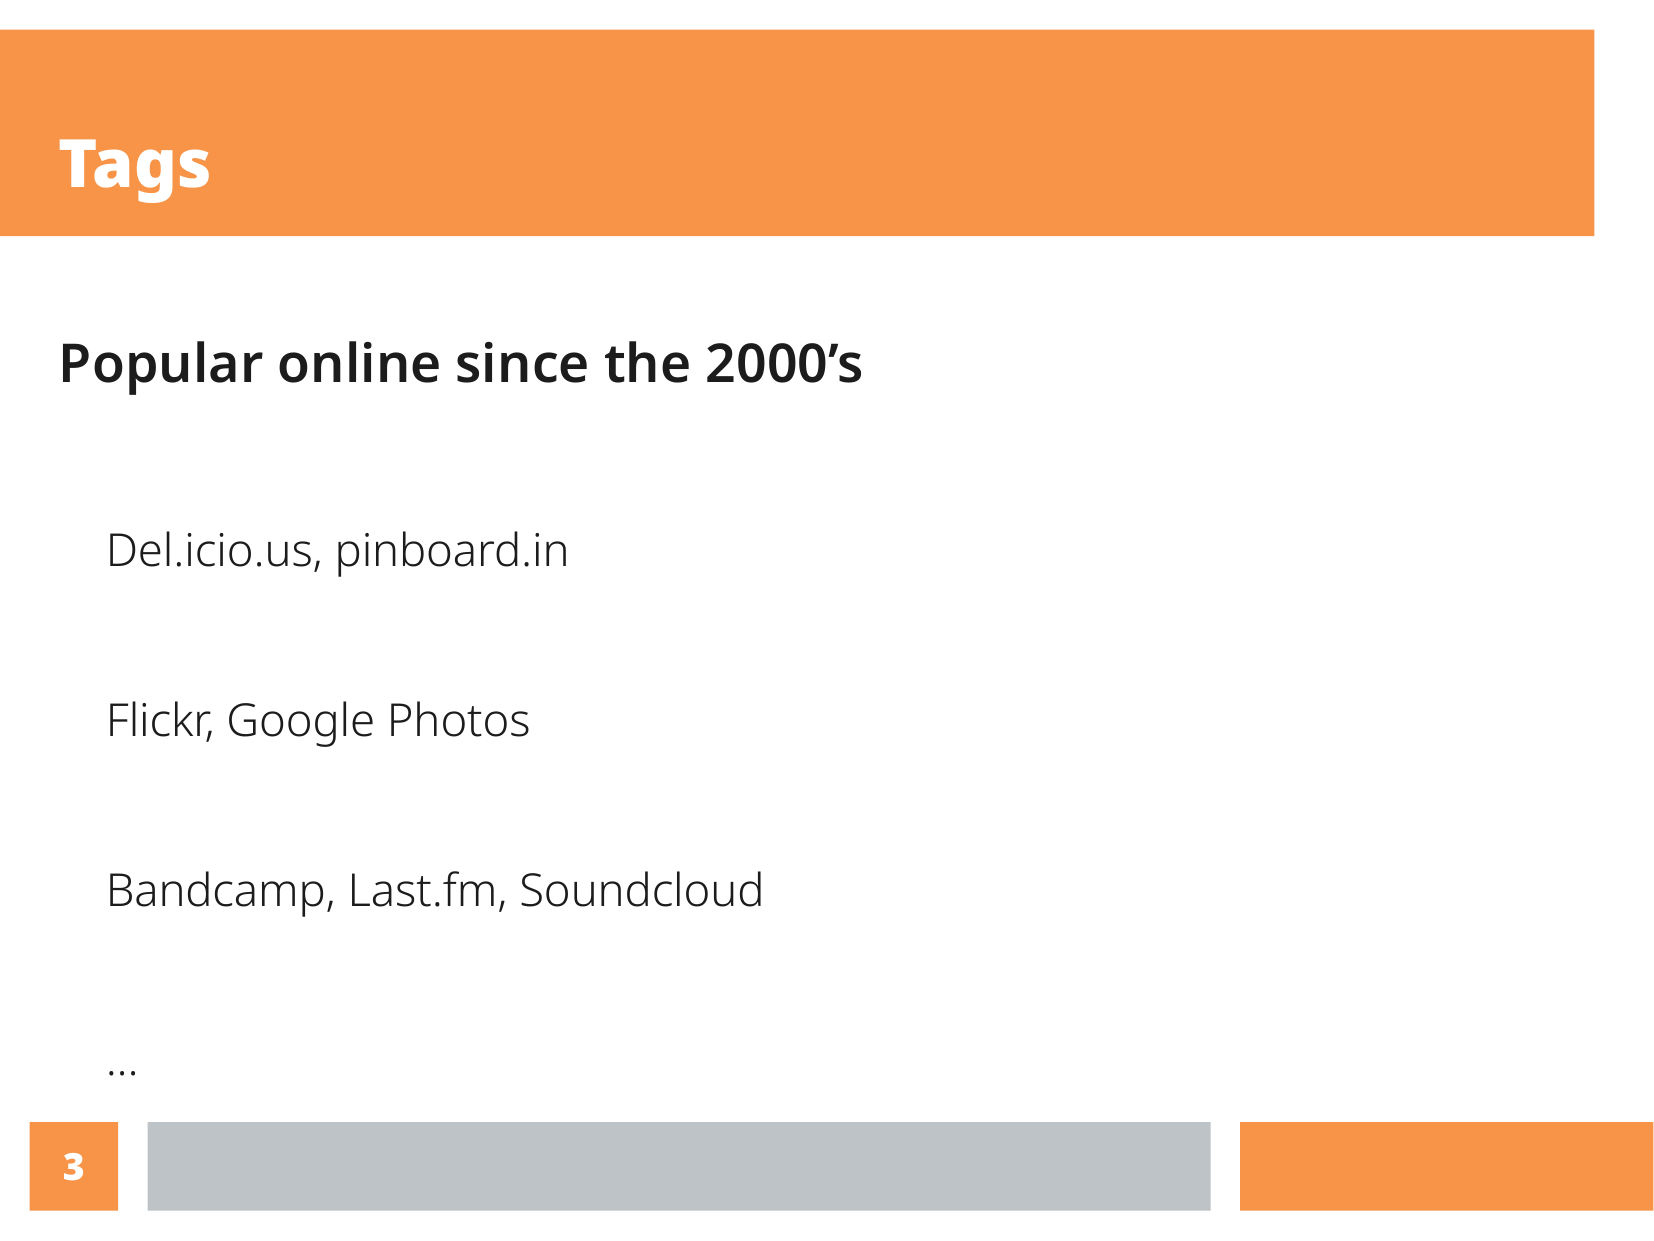

# Tags
Popular online since the 2000’s
Del.icio.us, pinboard.in
Flickr, Google Photos
Bandcamp, Last.fm, Soundcloud
...
3